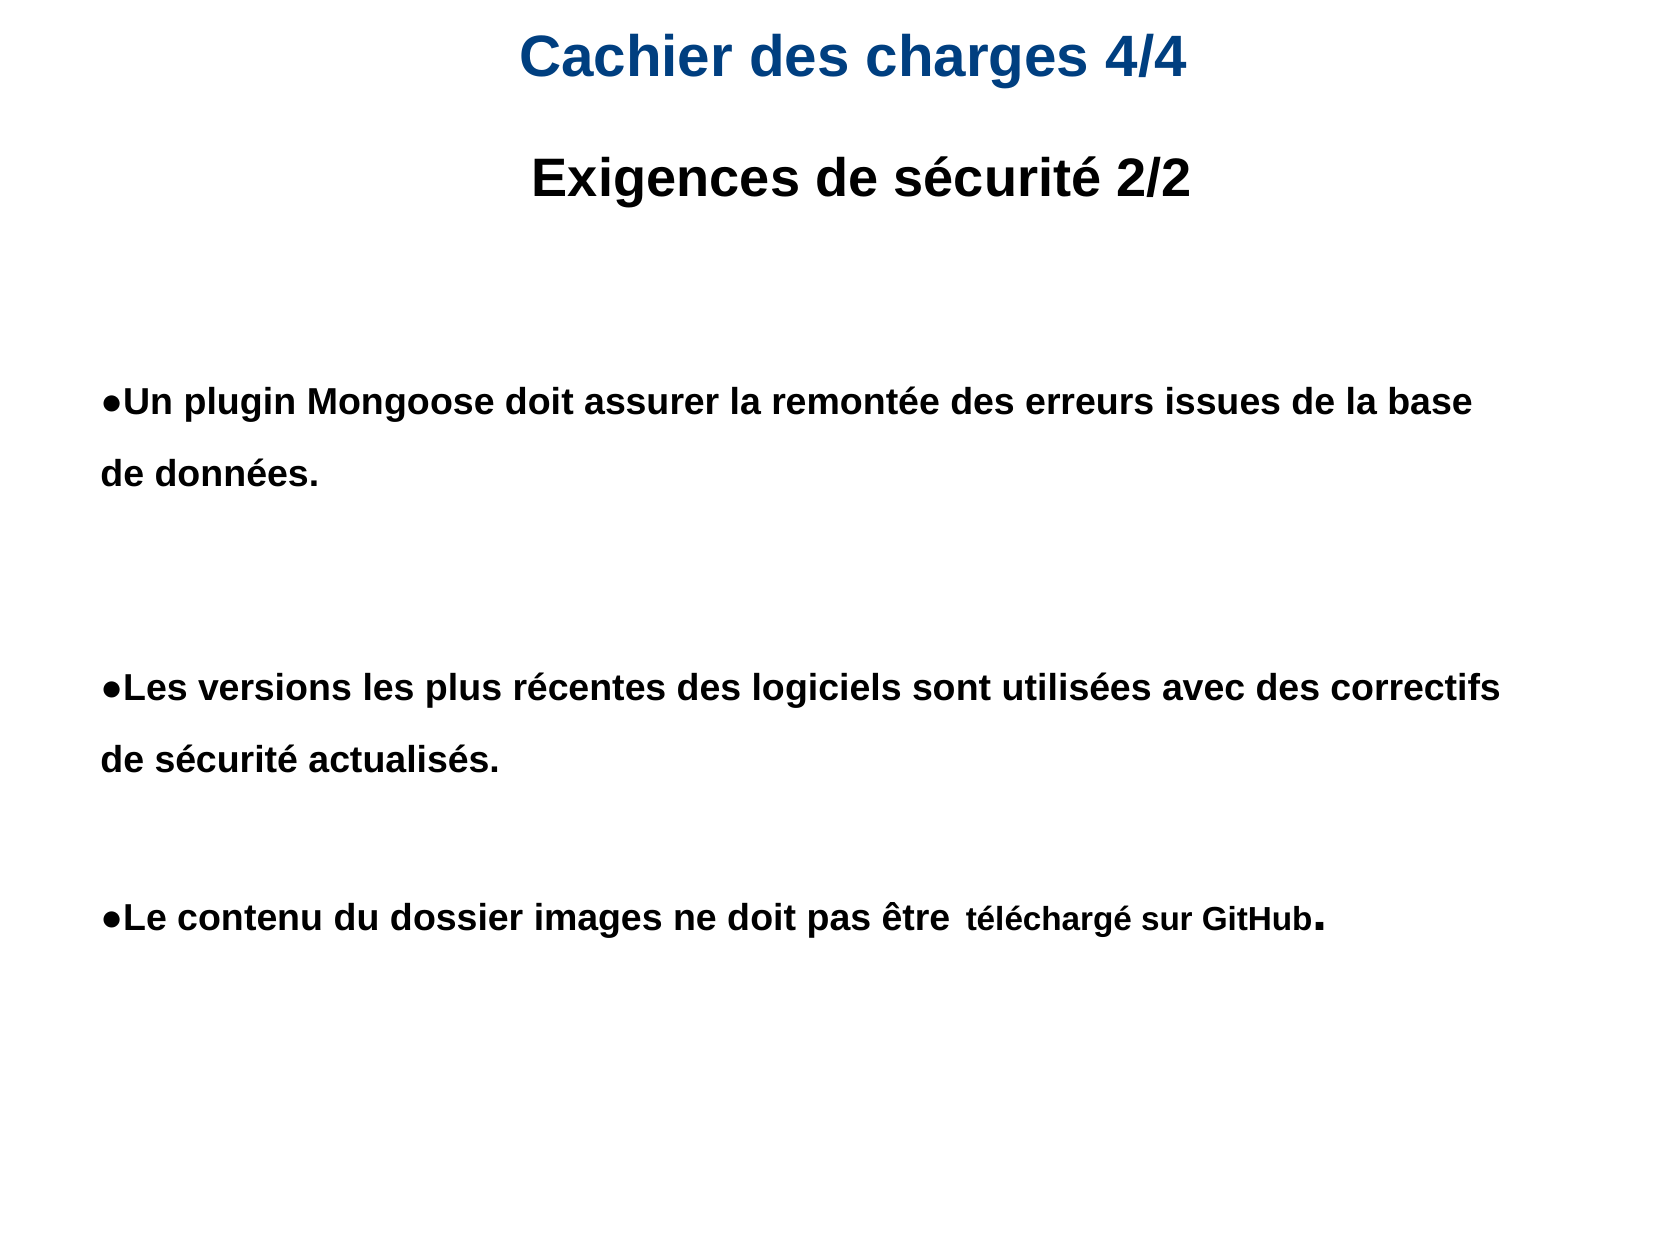

# Cachier des charges 4/4
Exigences de sécurité 2/2
●Un plugin Mongoose doit assurer la remontée des erreurs issues de la base
de données.
●Les versions les plus récentes des logiciels sont utilisées avec des correctifs
de sécurité actualisés.
●Le contenu du dossier images ne doit pas être téléchargé sur GitHub.